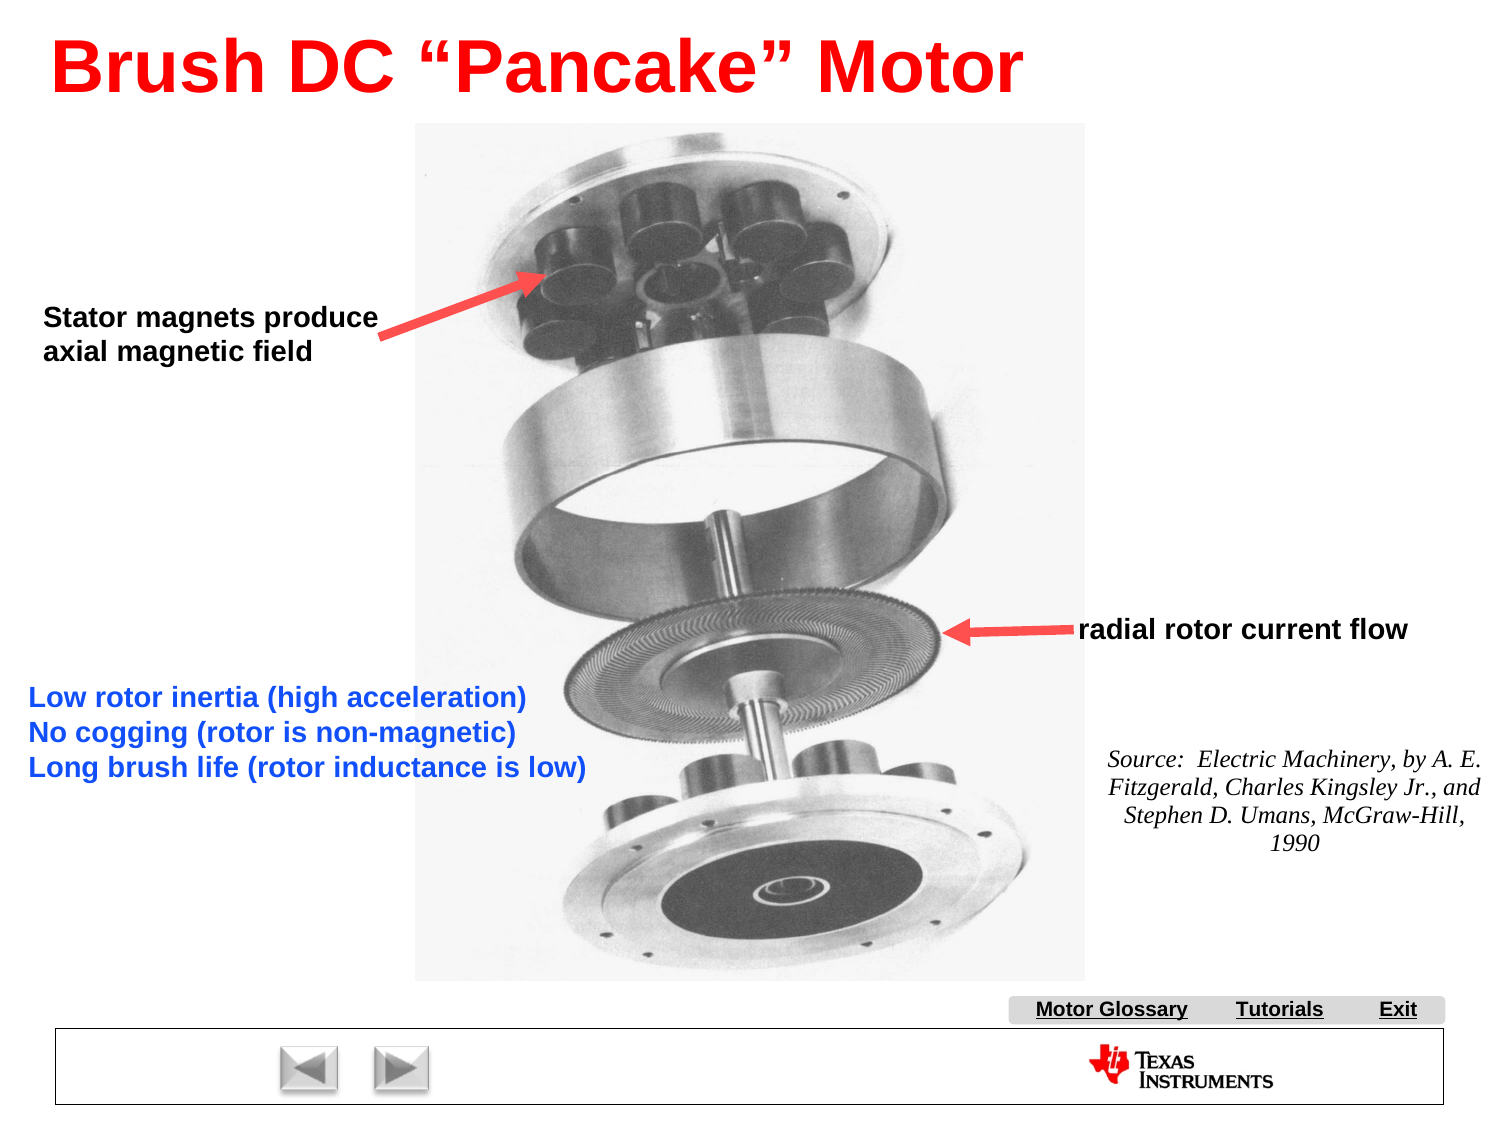

# Brush DC “Pancake” Motor
Stator magnets produce
axial magnetic field
radial rotor current flow
Low rotor inertia (high acceleration)
No cogging (rotor is non-magnetic)
Long brush life (rotor inductance is low)
Source: Electric Machinery, by A. E. Fitzgerald, Charles Kingsley Jr., and Stephen D. Umans, McGraw-Hill, 1990